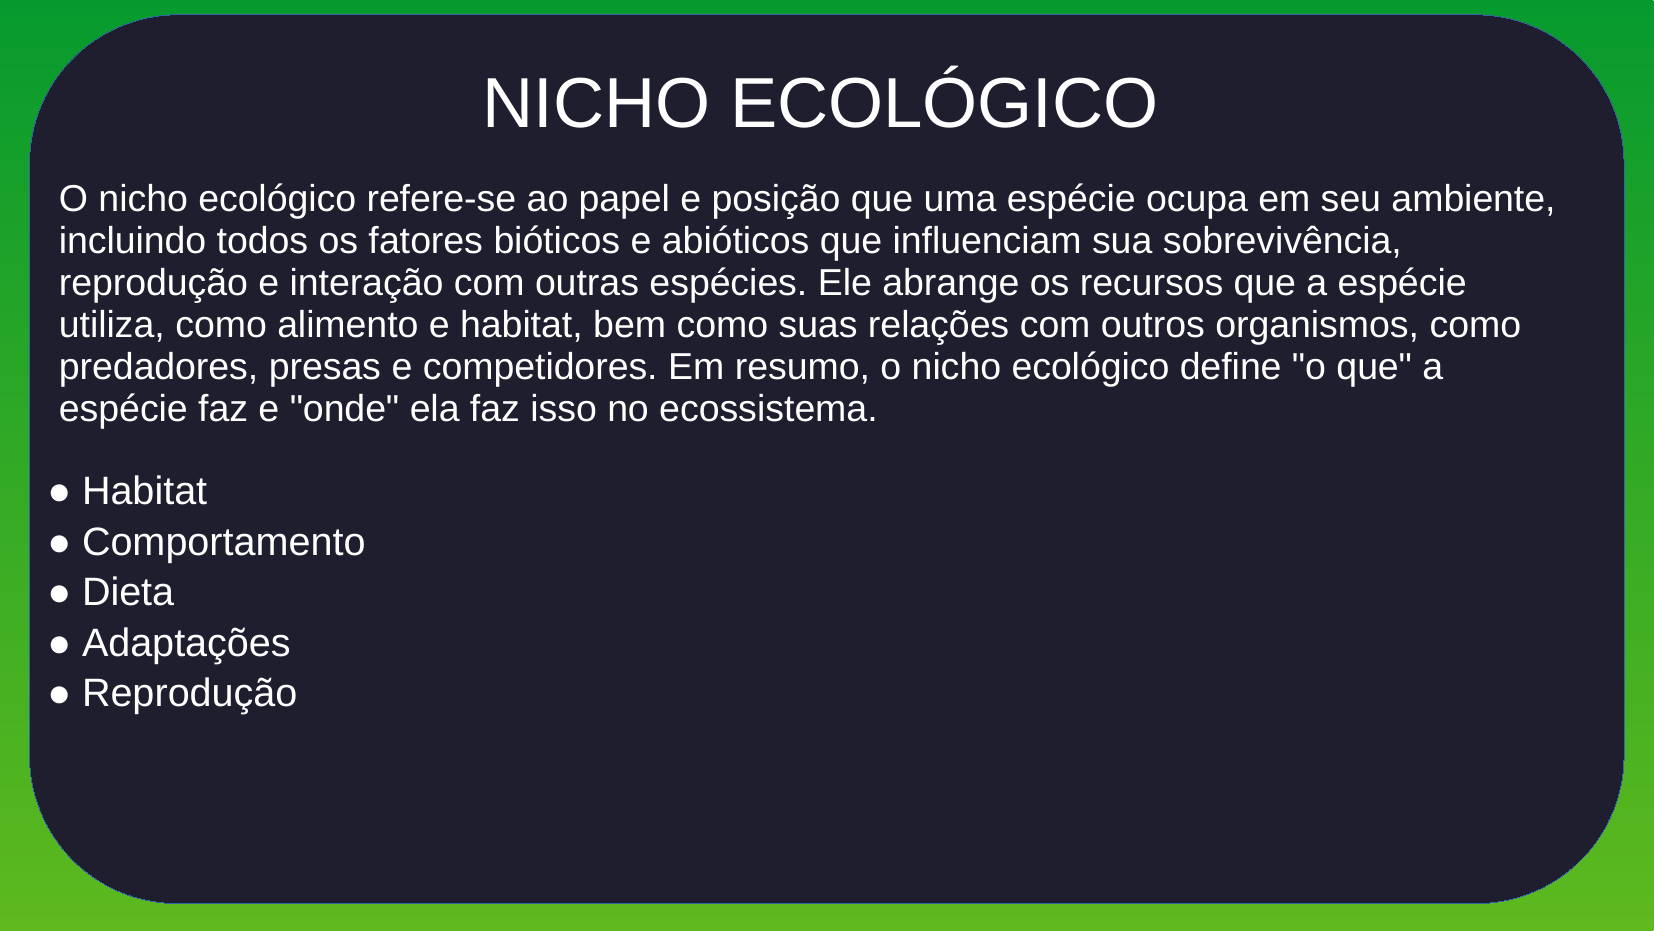

# NICHO ECOLÓGICO
O nicho ecológico refere-se ao papel e posição que uma espécie ocupa em seu ambiente, incluindo todos os fatores bióticos e abióticos que influenciam sua sobrevivência, reprodução e interação com outras espécies. Ele abrange os recursos que a espécie utiliza, como alimento e habitat, bem como suas relações com outros organismos, como predadores, presas e competidores. Em resumo, o nicho ecológico define "o que" a espécie faz e "onde" ela faz isso no ecossistema.
● Habitat
● Comportamento
● Dieta
● Adaptações
● Reprodução